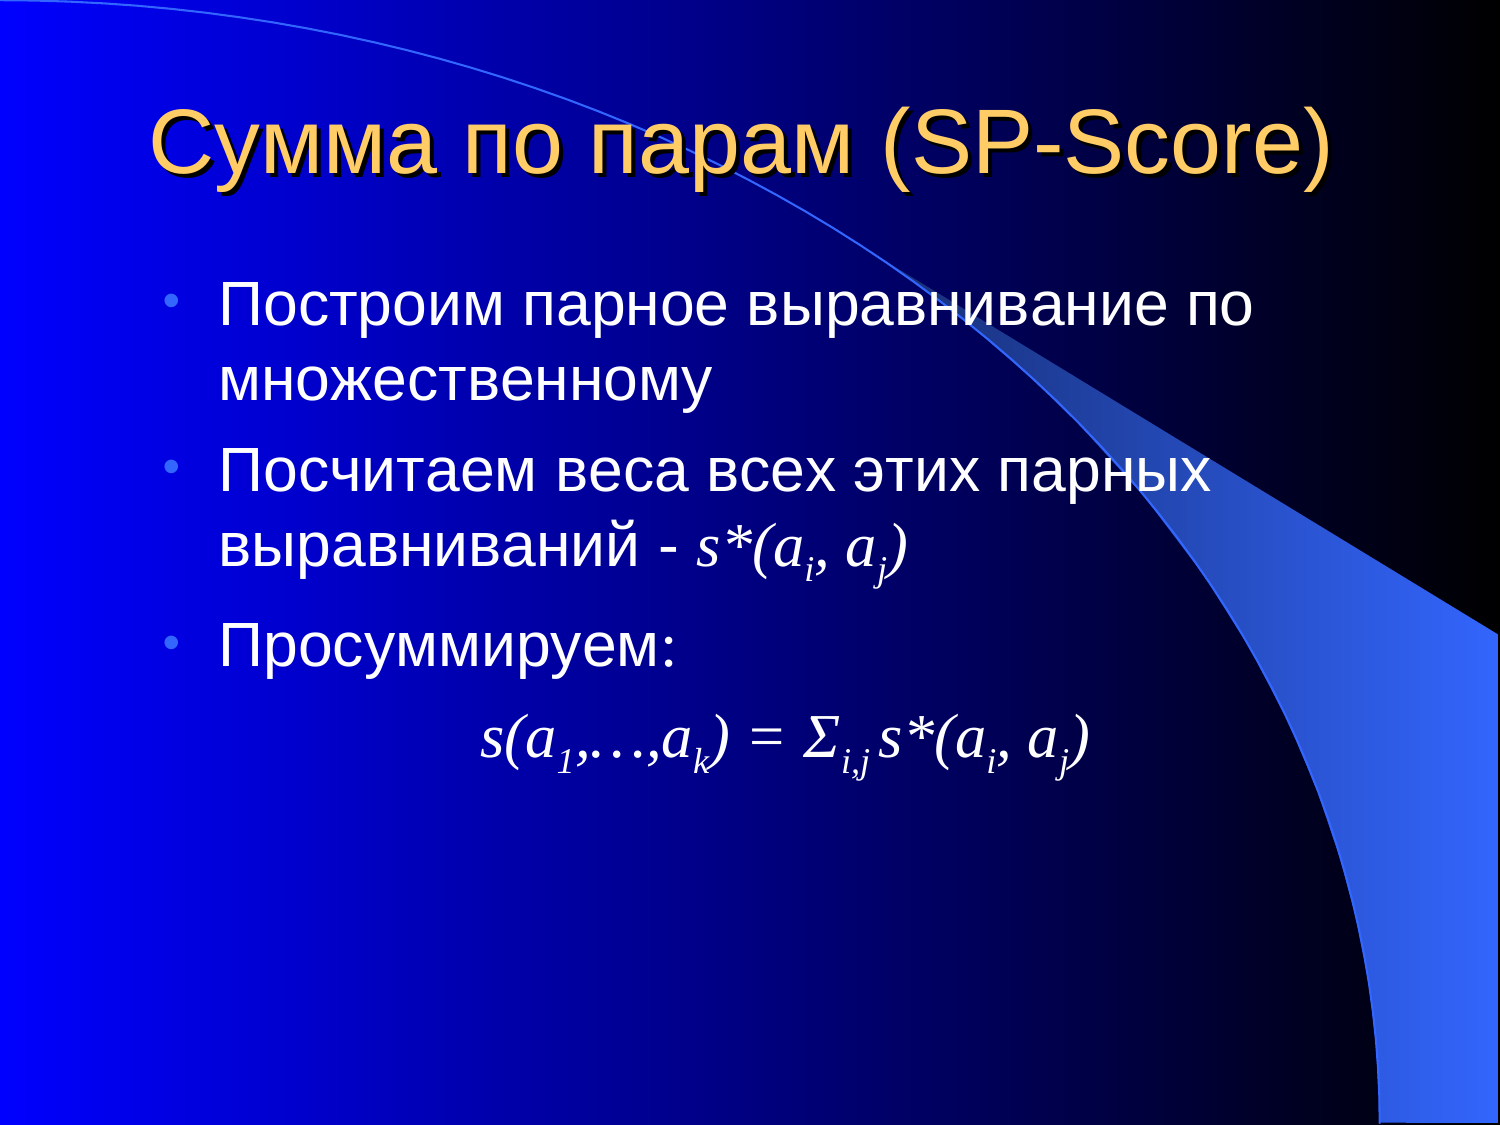

# Сумма по парам (SP-Score)
Построим парное выравнивание по множественному
Посчитаем веса всех этих парных выравниваний - s*(ai, aj)
Просуммируем:
s(a1,…,ak) = Σi,j s*(ai, aj)